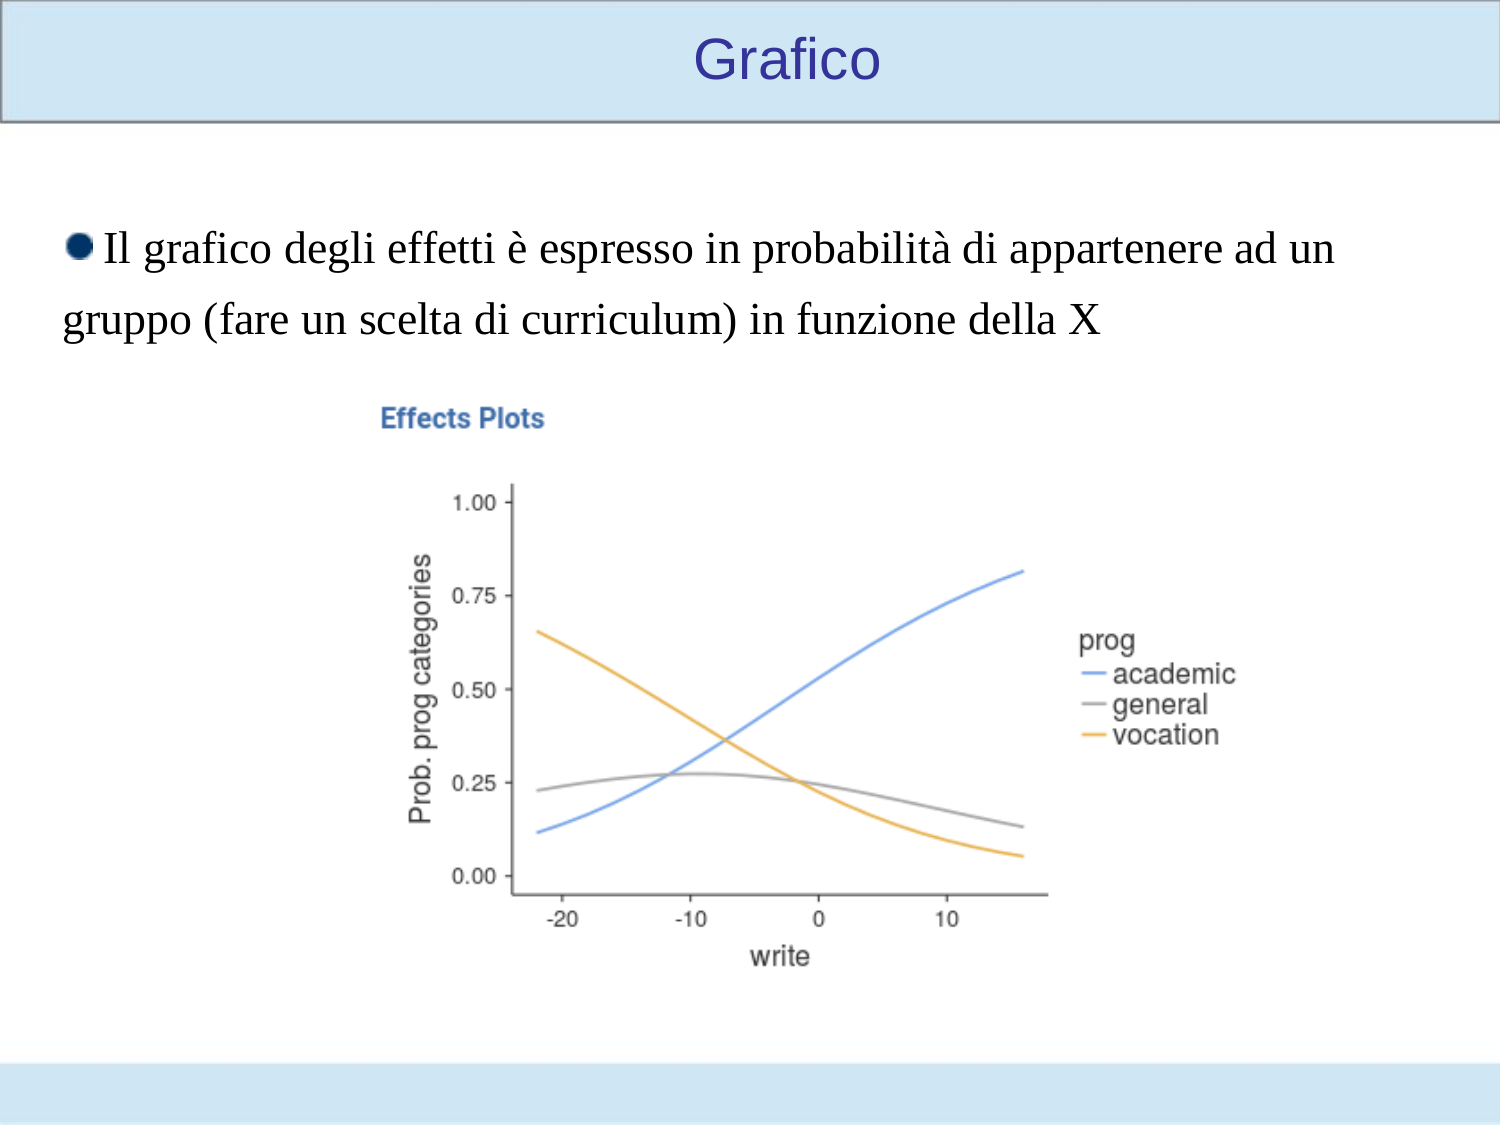

# Grafico
 Il grafico degli effetti è espresso in probabilità di appartenere ad un gruppo (fare un scelta di curriculum) in funzione della X